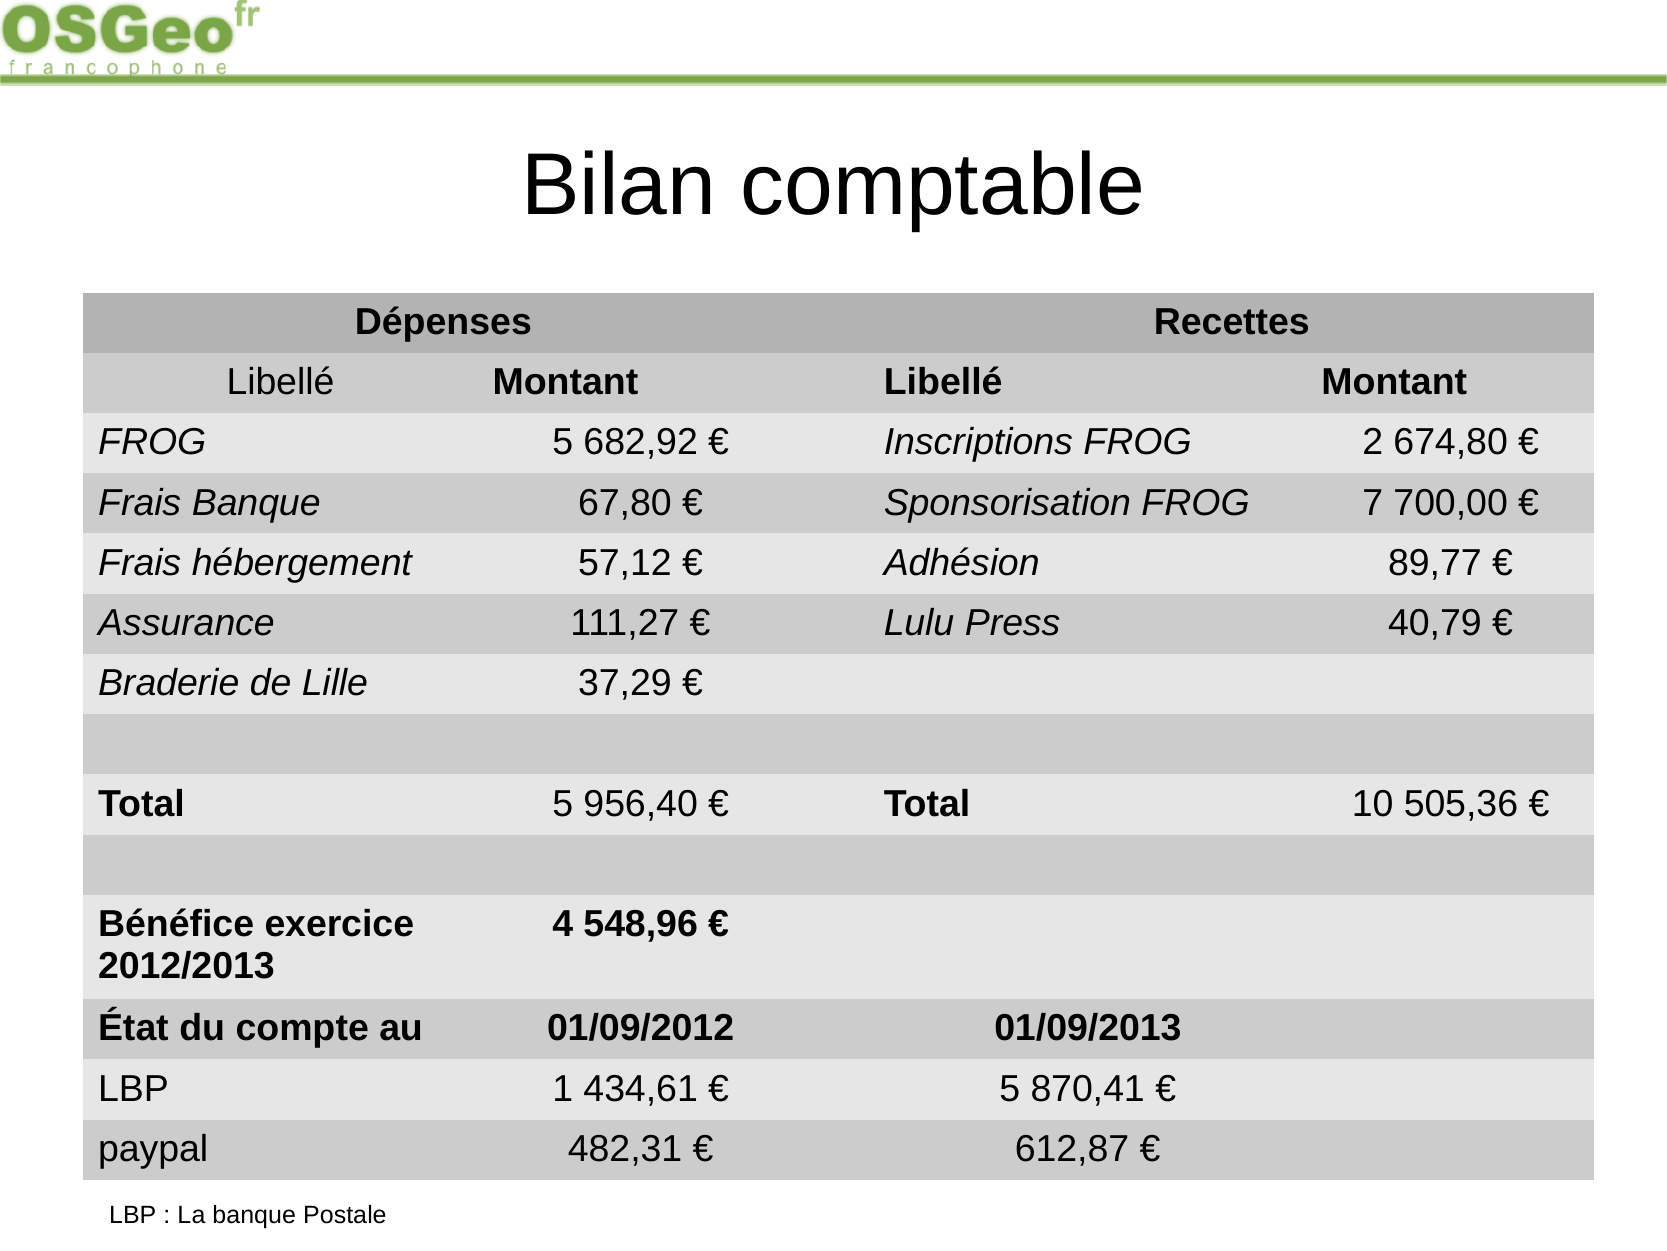

# Bilan comptable
| Dépenses | | | Recettes | |
| --- | --- | --- | --- | --- |
| Libellé | Montant | | Libellé | Montant |
| FROG | 5 682,92 € | | Inscriptions FROG | 2 674,80 € |
| Frais Banque | 67,80 € | | Sponsorisation FROG | 7 700,00 € |
| Frais hébergement | 57,12 € | | Adhésion | 89,77 € |
| Assurance | 111,27 € | | Lulu Press | 40,79 € |
| Braderie de Lille | 37,29 € | | | |
| | | | | |
| Total | 5 956,40 € | | Total | 10 505,36 € |
| | | | | |
| Bénéfice exercice 2012/2013 | 4 548,96 € | | | |
| État du compte au | 01/09/2012 | | 01/09/2013 | |
| LBP | 1 434,61 € | | 5 870,41 € | |
| paypal | 482,31 € | | 612,87 € | |
LBP : La banque Postale